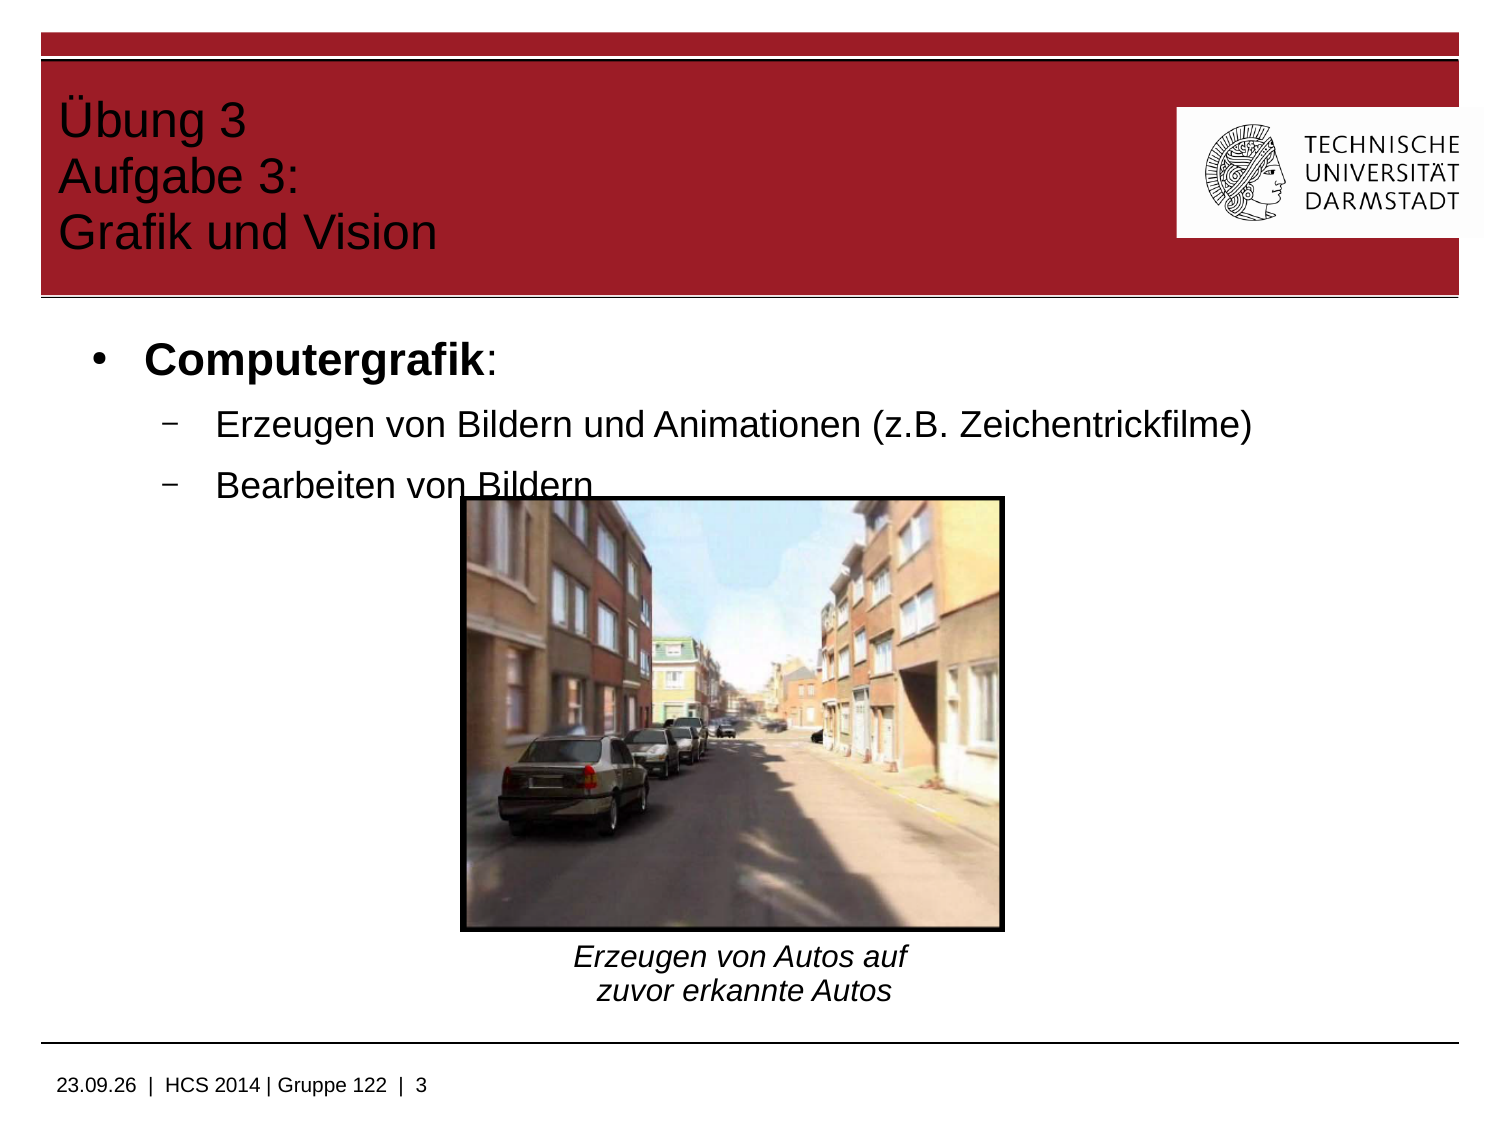

# Übung 3 Aufgabe 3: Grafik und Vision
Computergrafik:
Erzeugen von Bildern und Animationen (z.B. Zeichentrickfilme)
Bearbeiten von Bildern
Erzeugen von Autos auf
 zuvor erkannte Autos